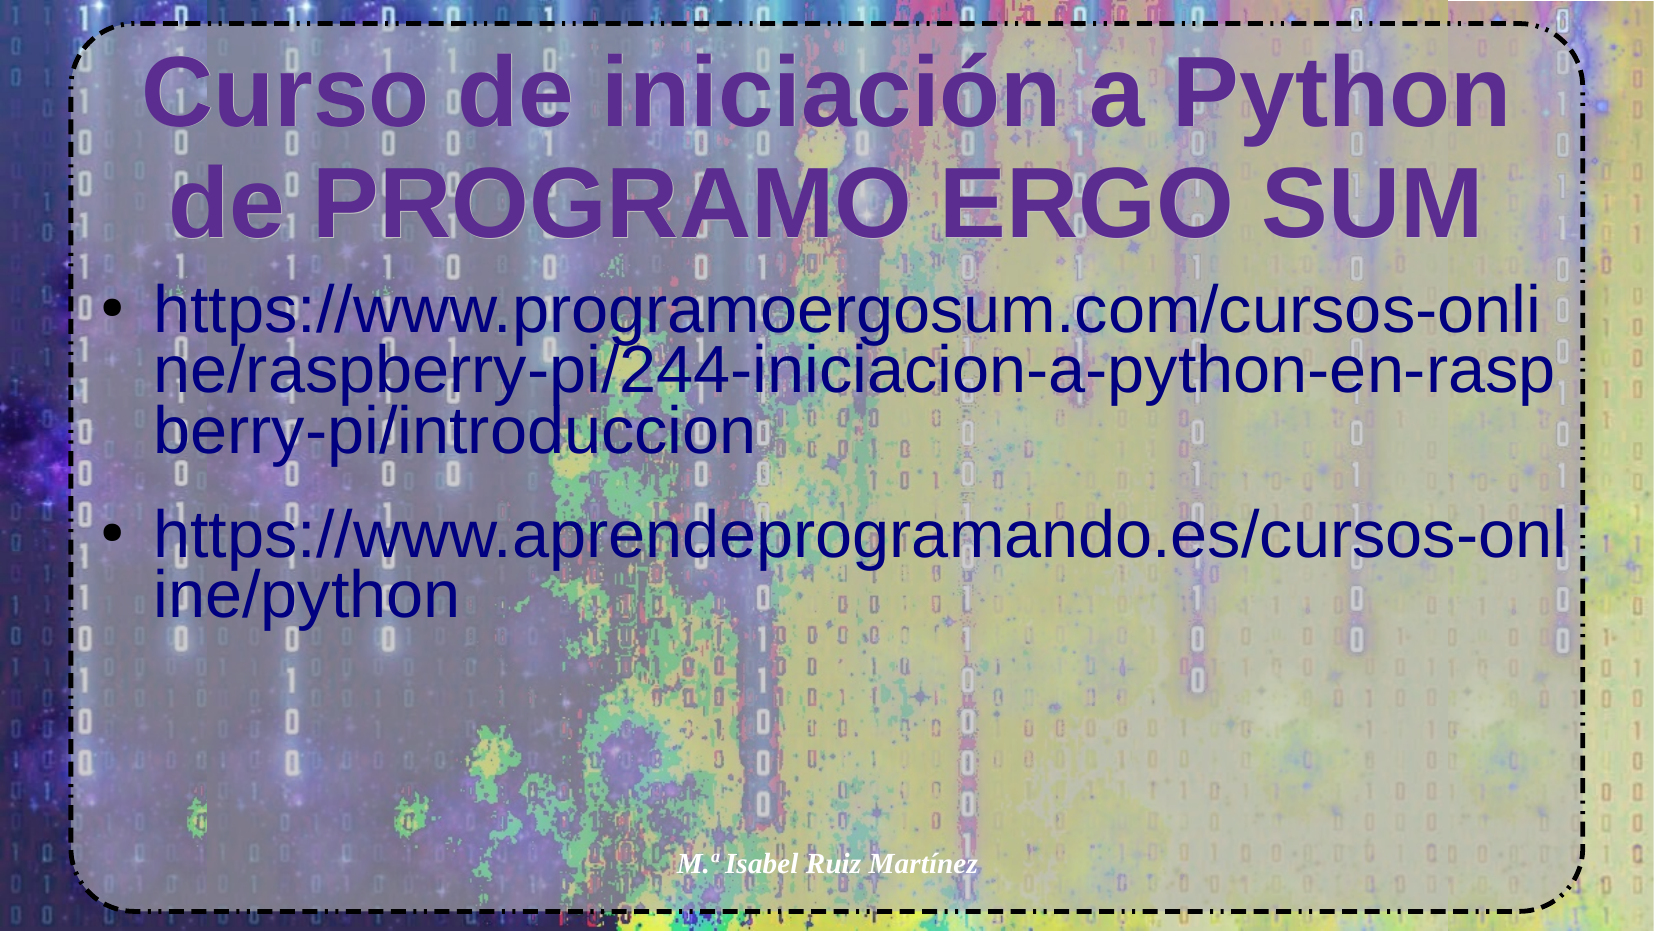

# Curso de iniciación a Python de PROGRAMO ERGO SUM
https://www.programoergosum.com/cursos-online/raspberry-pi/244-iniciacion-a-python-en-raspberry-pi/introduccion
https://www.aprendeprogramando.es/cursos-online/python